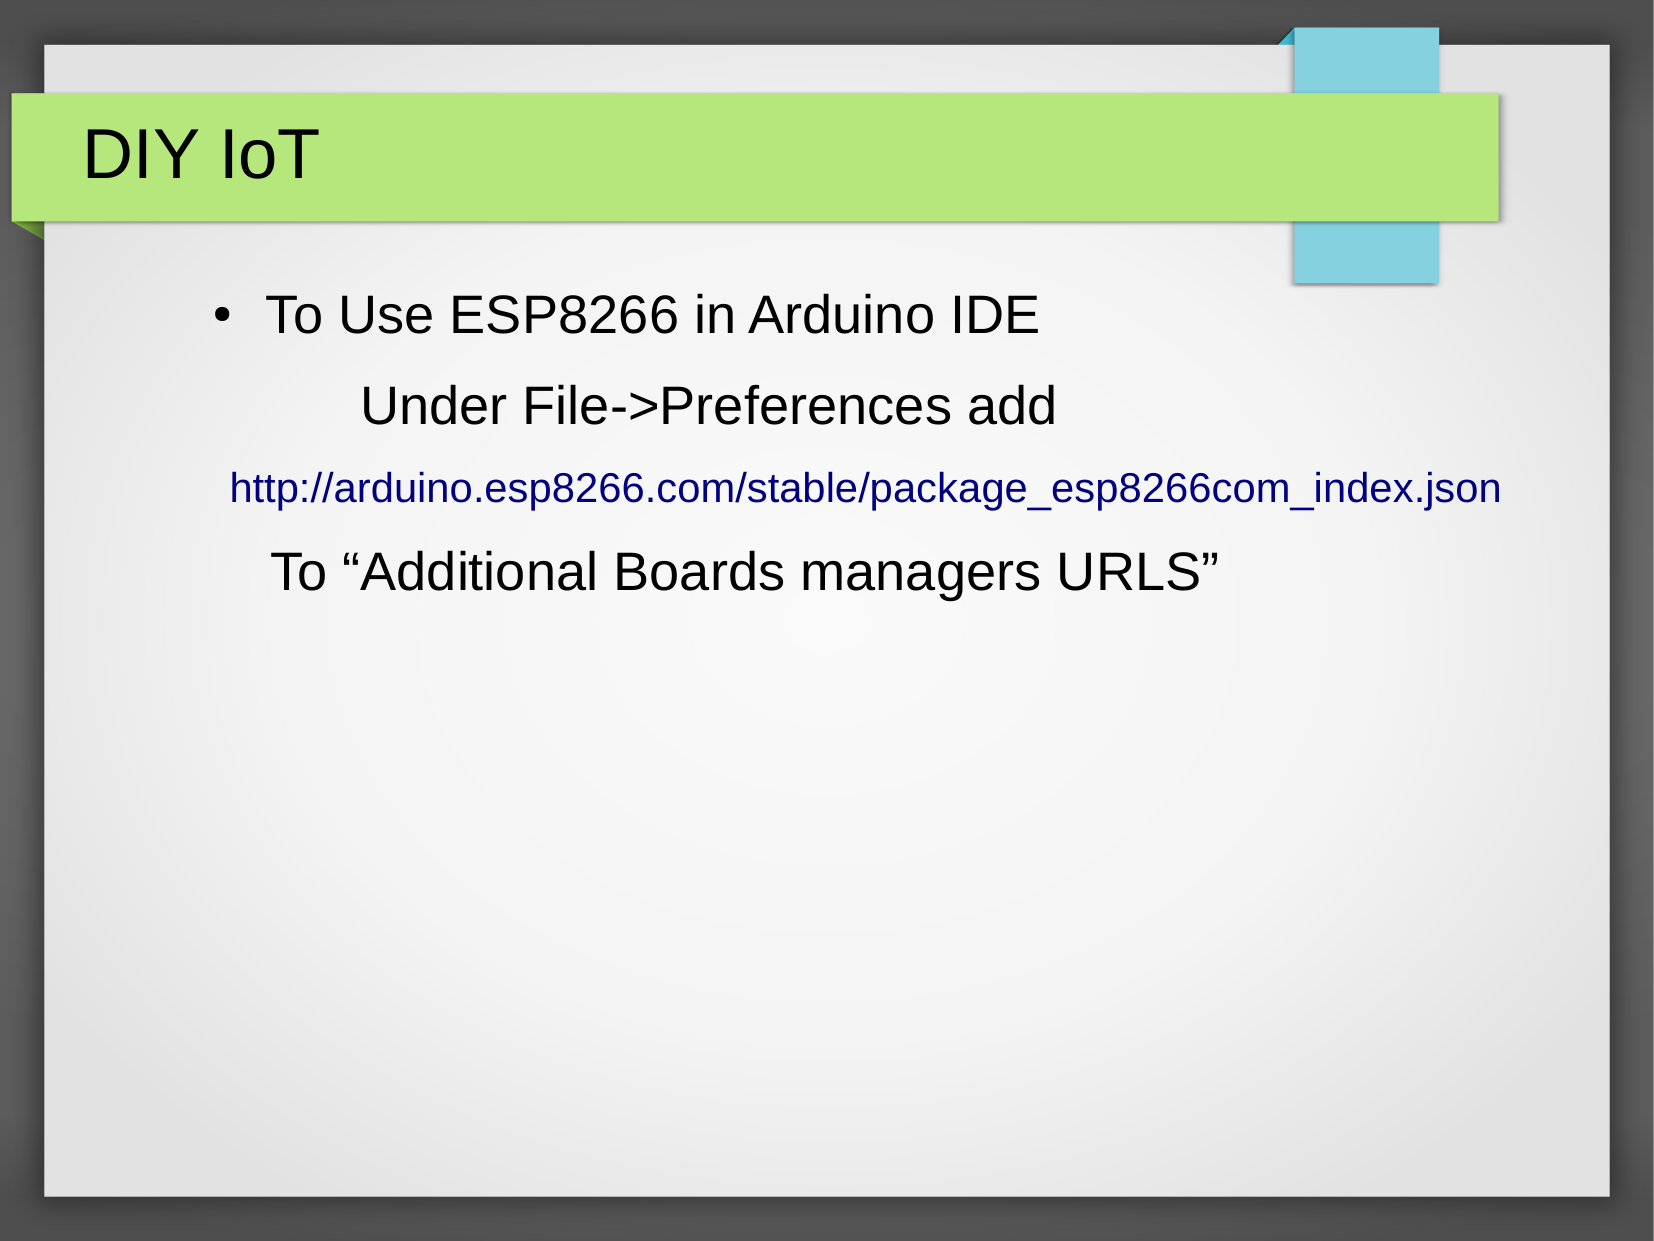

# DIY IoT
To Use ESP8266 in Arduino IDE
 Under File->Preferences add
 http://arduino.esp8266.com/stable/package_esp8266com_index.json
 To “Additional Boards managers URLS”